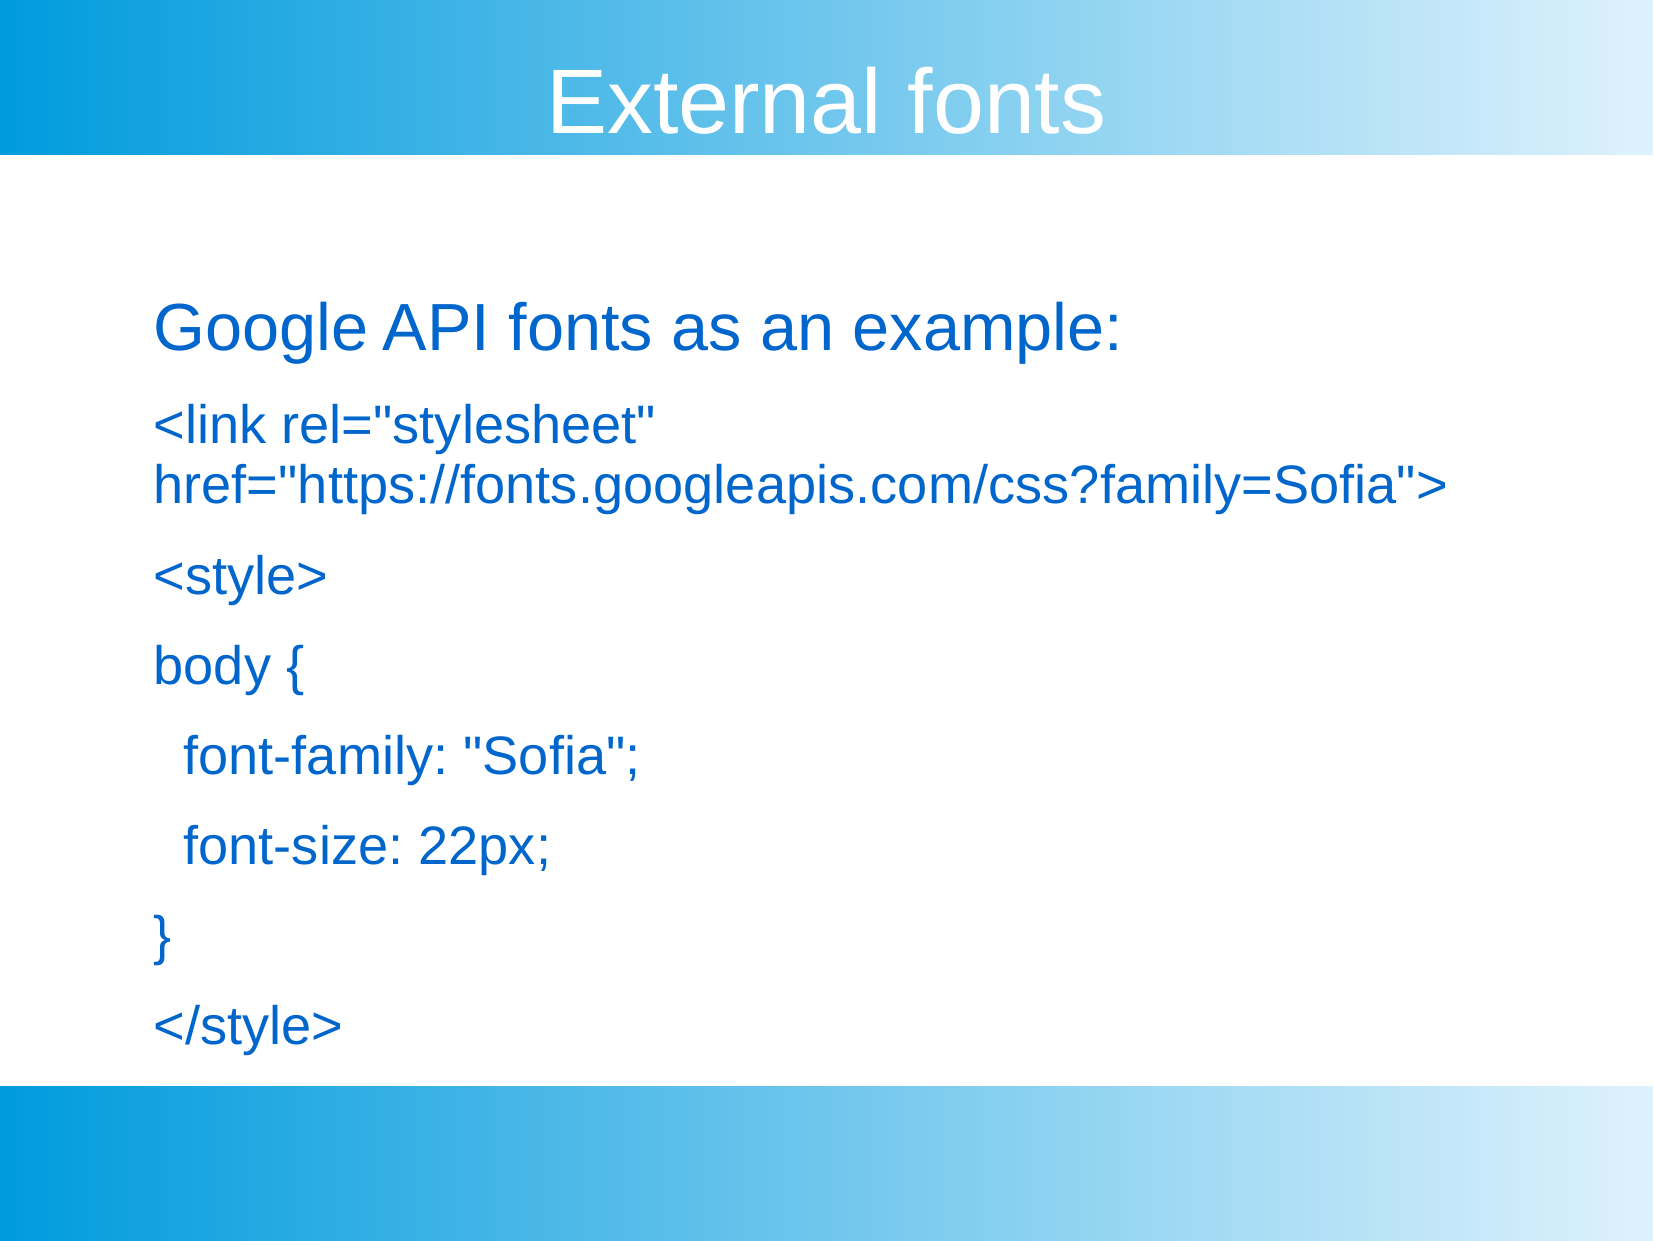

# External fonts
Google API fonts as an example:
<link rel="stylesheet" href="https://fonts.googleapis.com/css?family=Sofia">
<style>
body {
 font-family: "Sofia";
 font-size: 22px;
}
</style>